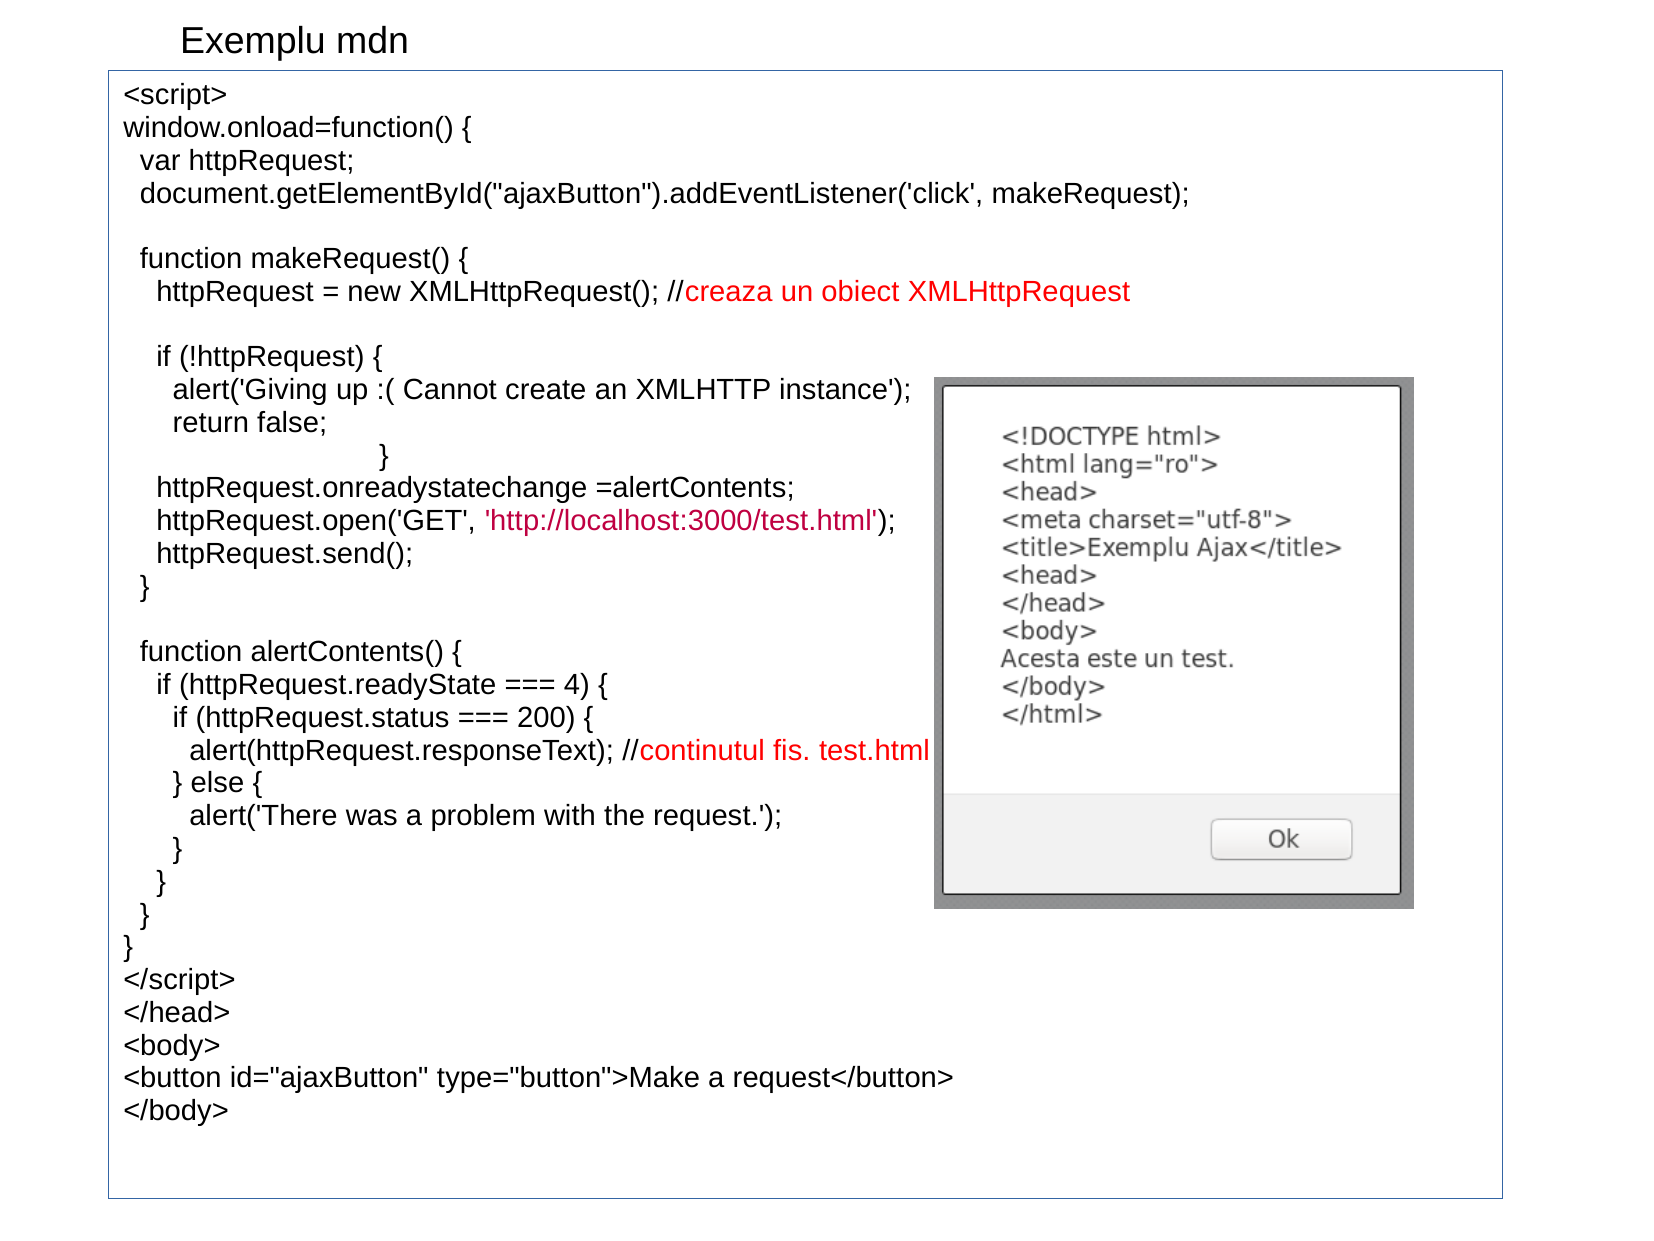

Exemplu mdn
<script>
window.onload=function() {
 var httpRequest;
 document.getElementById("ajaxButton").addEventListener('click', makeRequest);
 function makeRequest() {
 httpRequest = new XMLHttpRequest(); //creaza un obiect XMLHttpRequest
 if (!httpRequest) {
 alert('Giving up :( Cannot create an XMLHTTP instance');
 return false;
 }
 httpRequest.onreadystatechange =alertContents;
 httpRequest.open('GET', 'http://localhost:3000/test.html');
 httpRequest.send();
 }
 function alertContents() {
 if (httpRequest.readyState === 4) {
 if (httpRequest.status === 200) {
 alert(httpRequest.responseText); //continutul fis. test.html
 } else {
 alert('There was a problem with the request.');
 }
 }
 }
}
</script>
</head>
<body>
<button id="ajaxButton" type="button">Make a request</button>
</body>